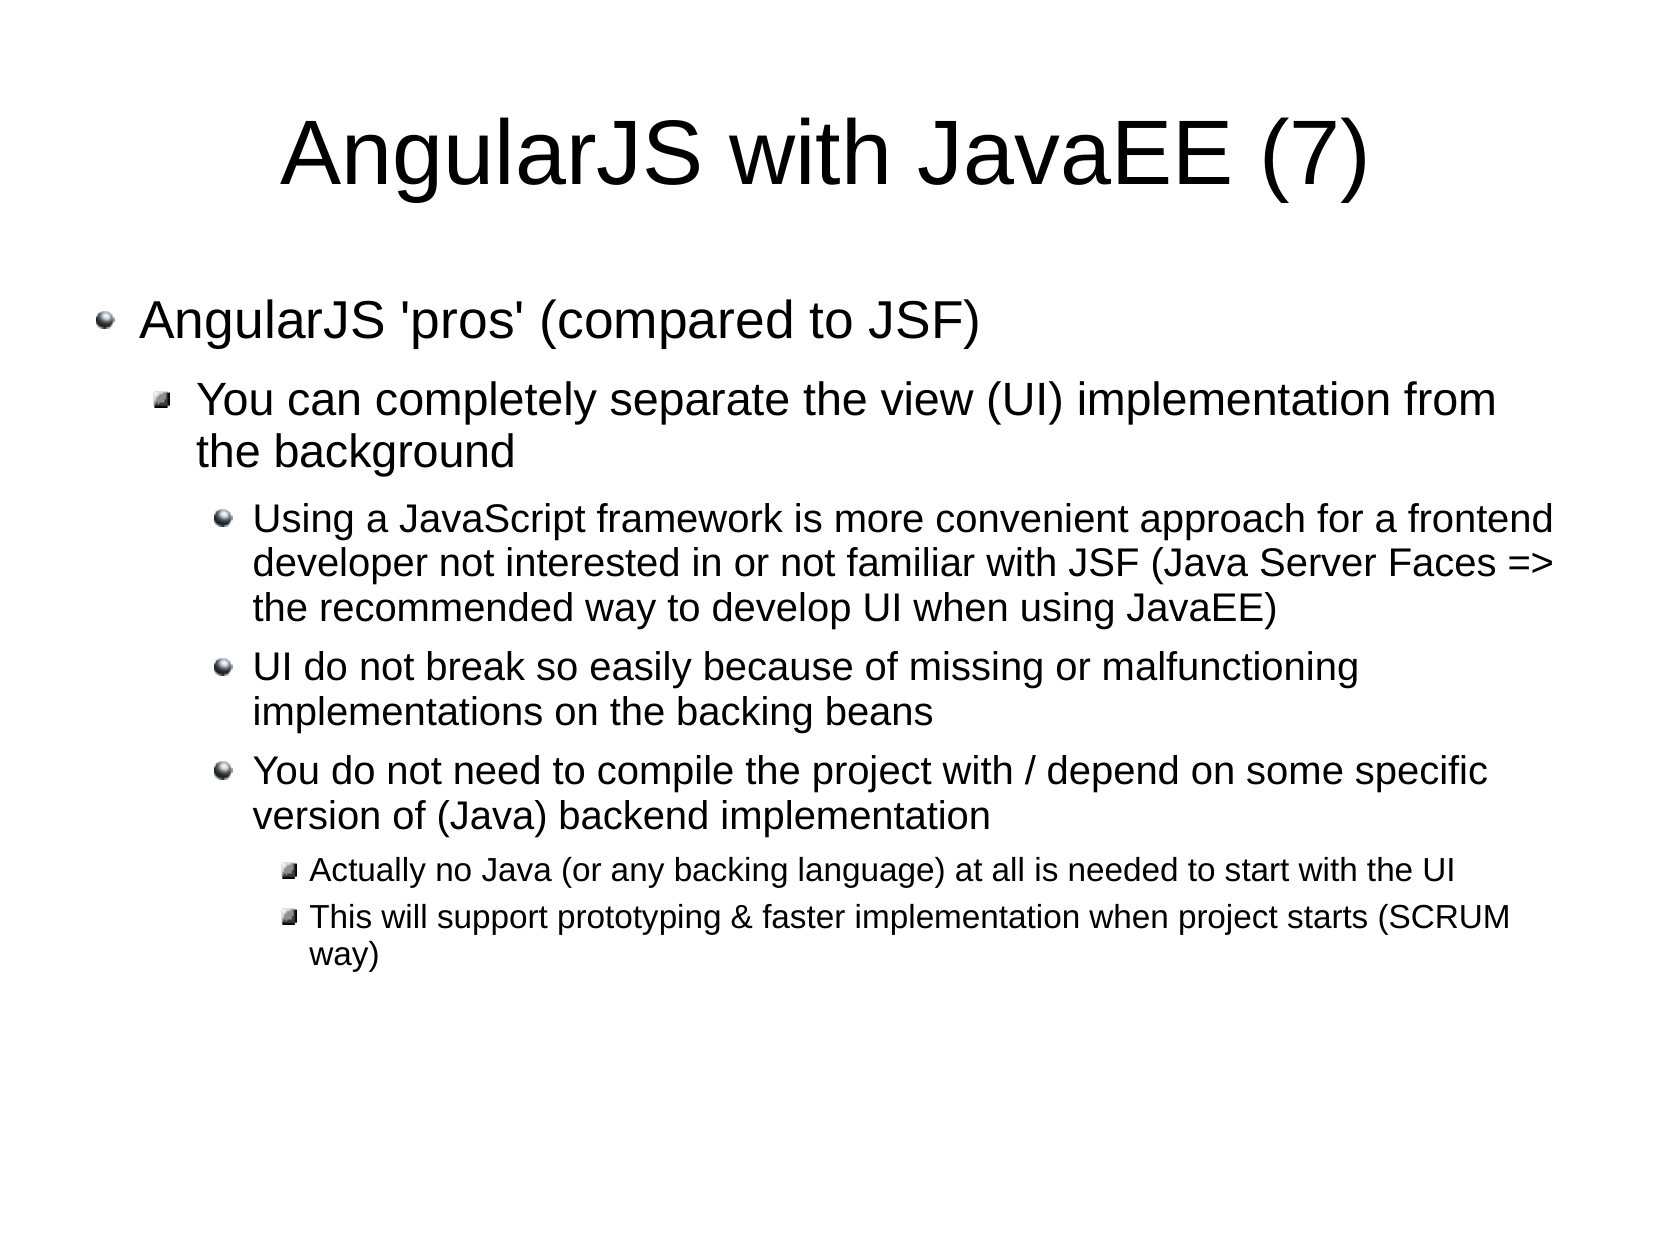

# AngularJS with JavaEE (7)
AngularJS 'pros' (compared to JSF)
You can completely separate the view (UI) implementation from the background
Using a JavaScript framework is more convenient approach for a frontend developer not interested in or not familiar with JSF (Java Server Faces => the recommended way to develop UI when using JavaEE)
UI do not break so easily because of missing or malfunctioning implementations on the backing beans
You do not need to compile the project with / depend on some specific version of (Java) backend implementation
Actually no Java (or any backing language) at all is needed to start with the UI
This will support prototyping & faster implementation when project starts (SCRUM way)